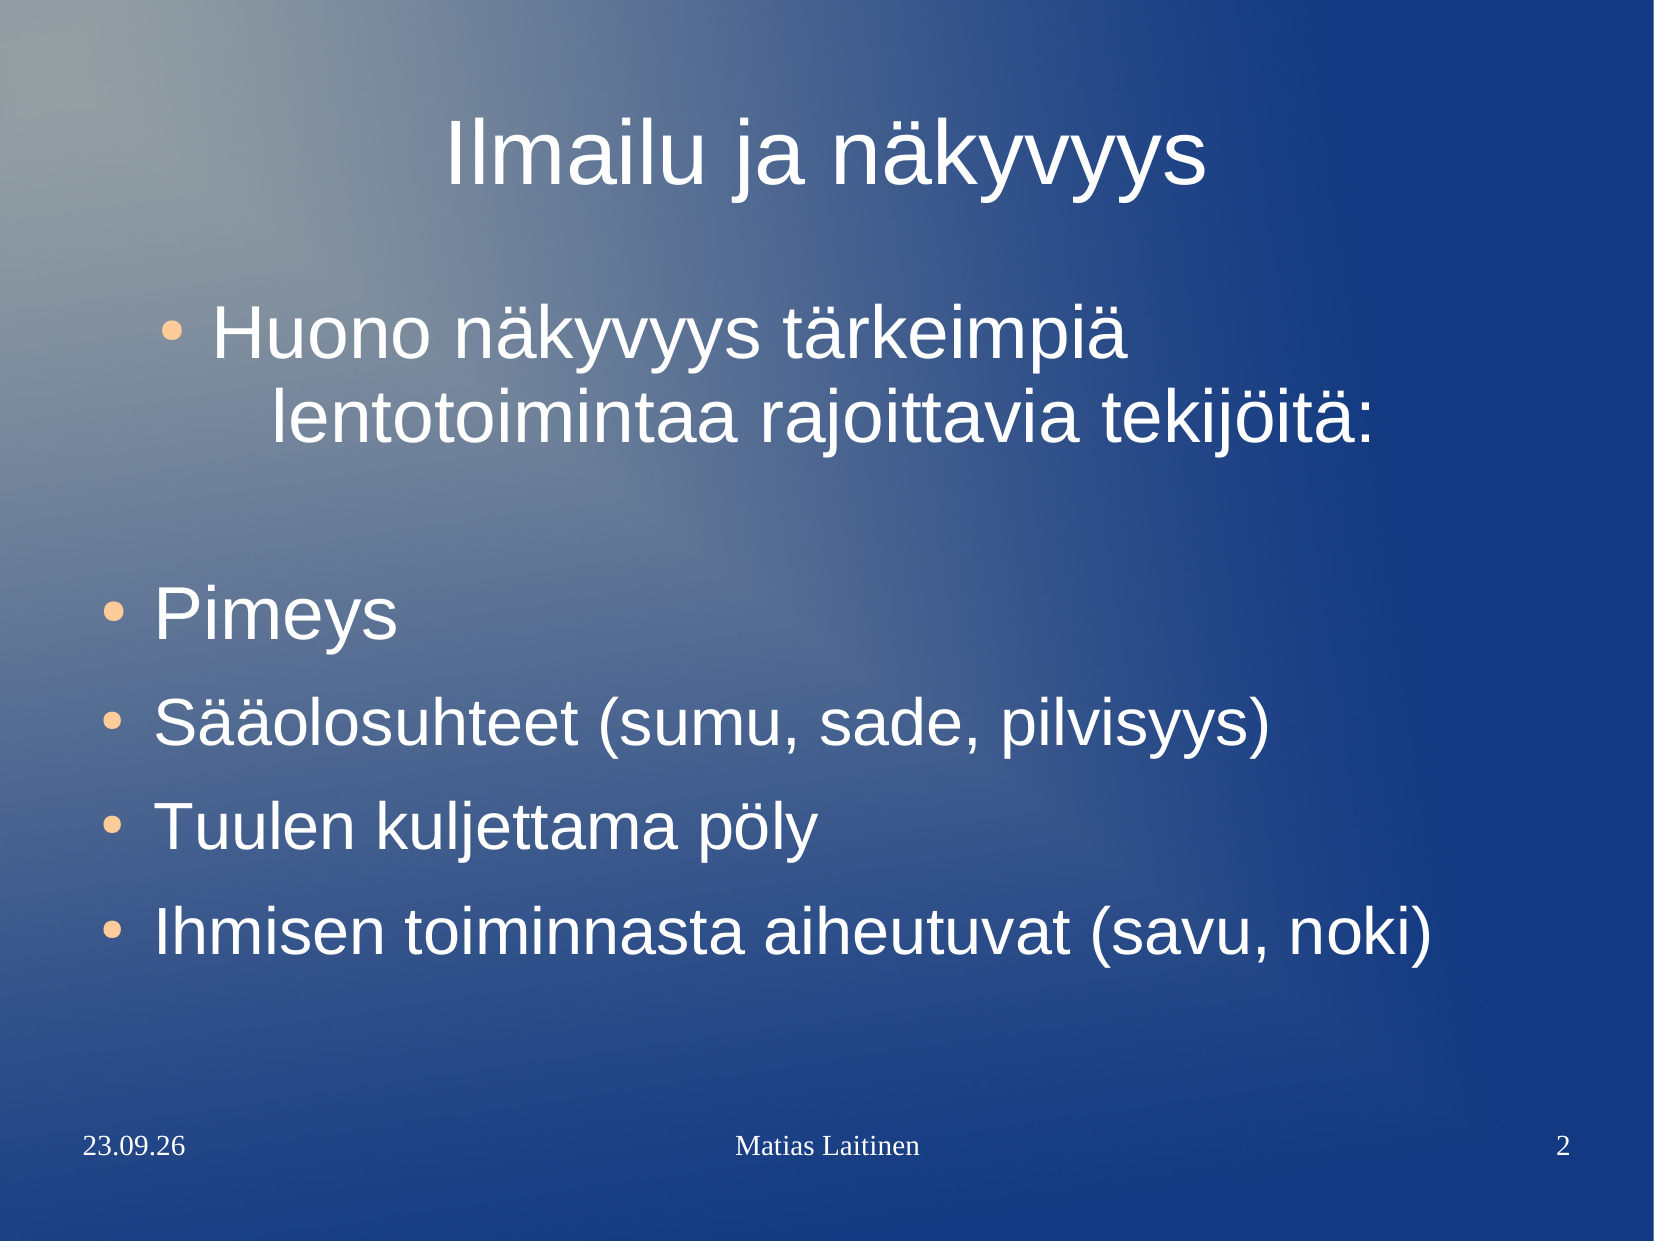

# Ilmailu ja näkyvyys
Huono näkyvyys tärkeimpiä lentotoimintaa rajoittavia tekijöitä:
Pimeys
Sääolosuhteet (sumu, sade, pilvisyys)
Tuulen kuljettama pöly
Ihmisen toiminnasta aiheutuvat (savu, noki)
Matias Laitinen
2